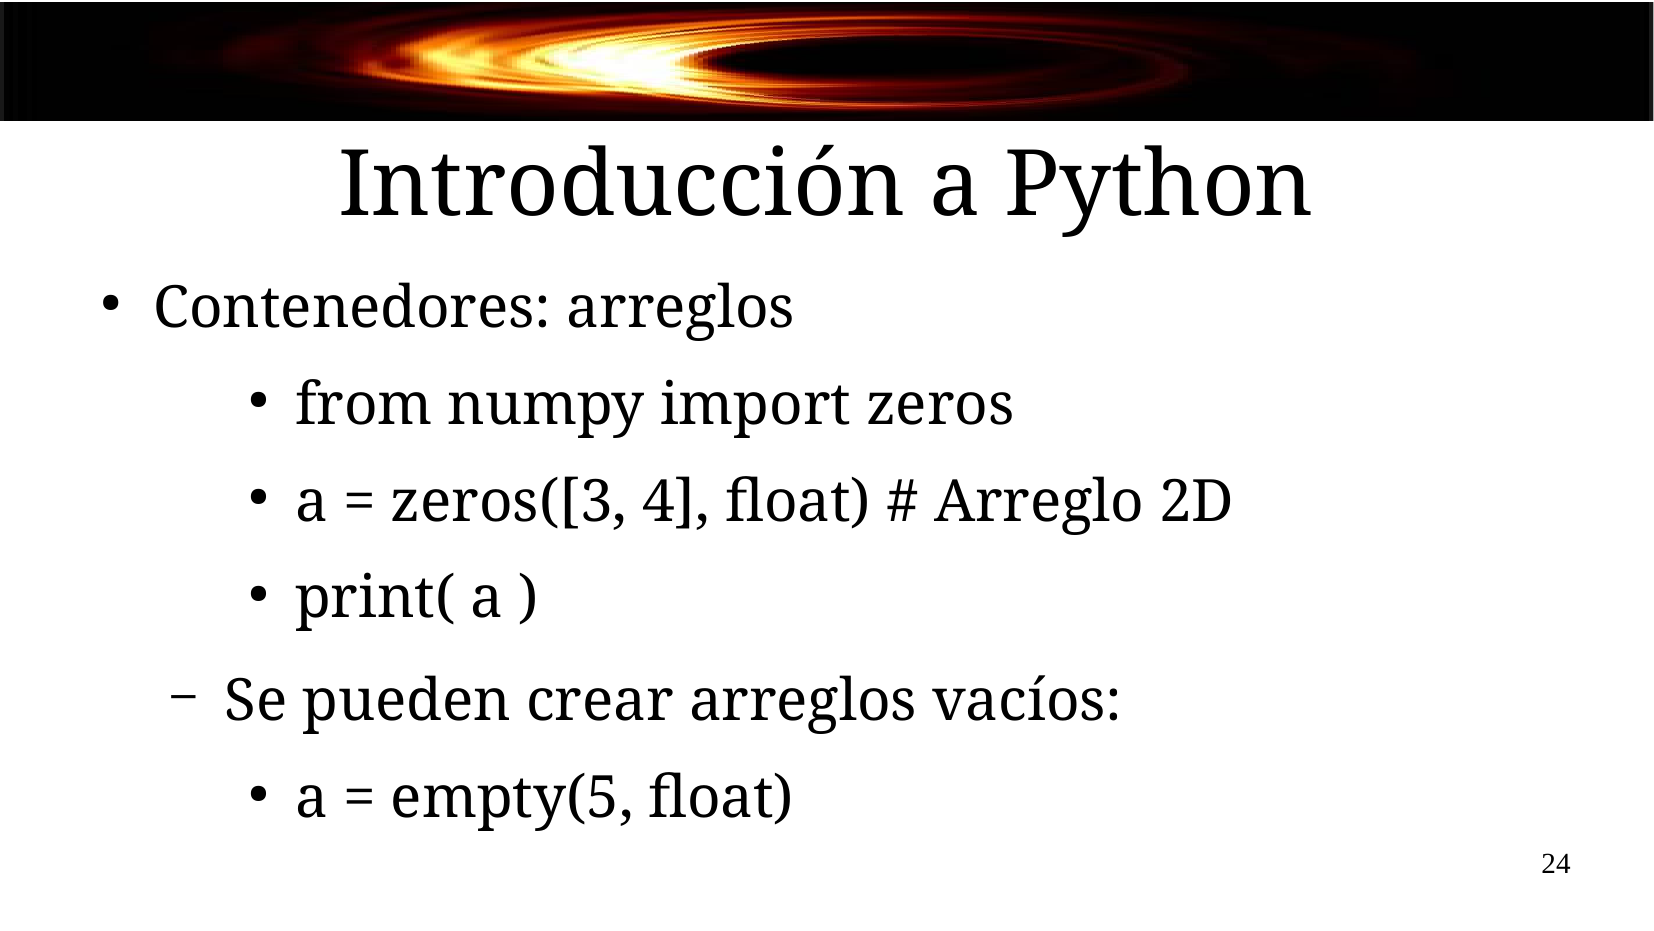

Introducción a Python
# Contenedores: arreglos
from numpy import zeros
a = zeros([3, 4], float) # Arreglo 2D
print( a )
Se pueden crear arreglos vacíos:
a = empty(5, float)
24